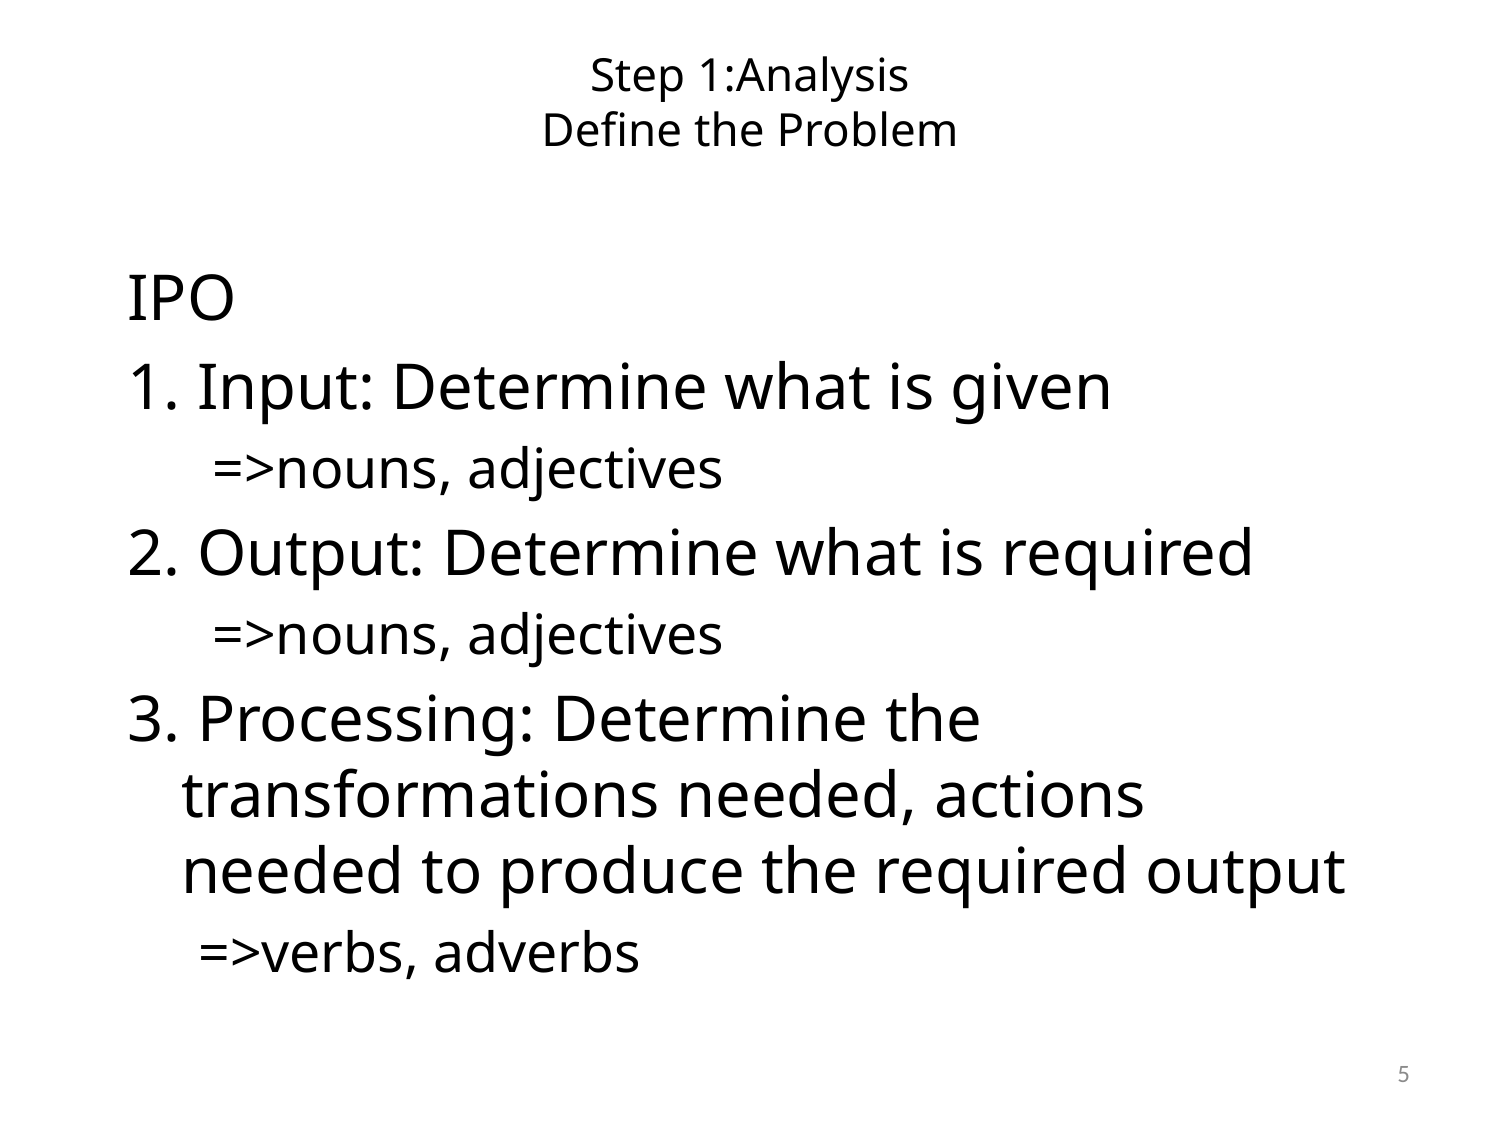

# Step 1:Analysis Define the Problem
IPO
1. Input: Determine what is given
 =>nouns, adjectives
2. Output: Determine what is required
 =>nouns, adjectives
3. Processing: Determine the transformations needed, actions needed to produce the required output
=>verbs, adverbs